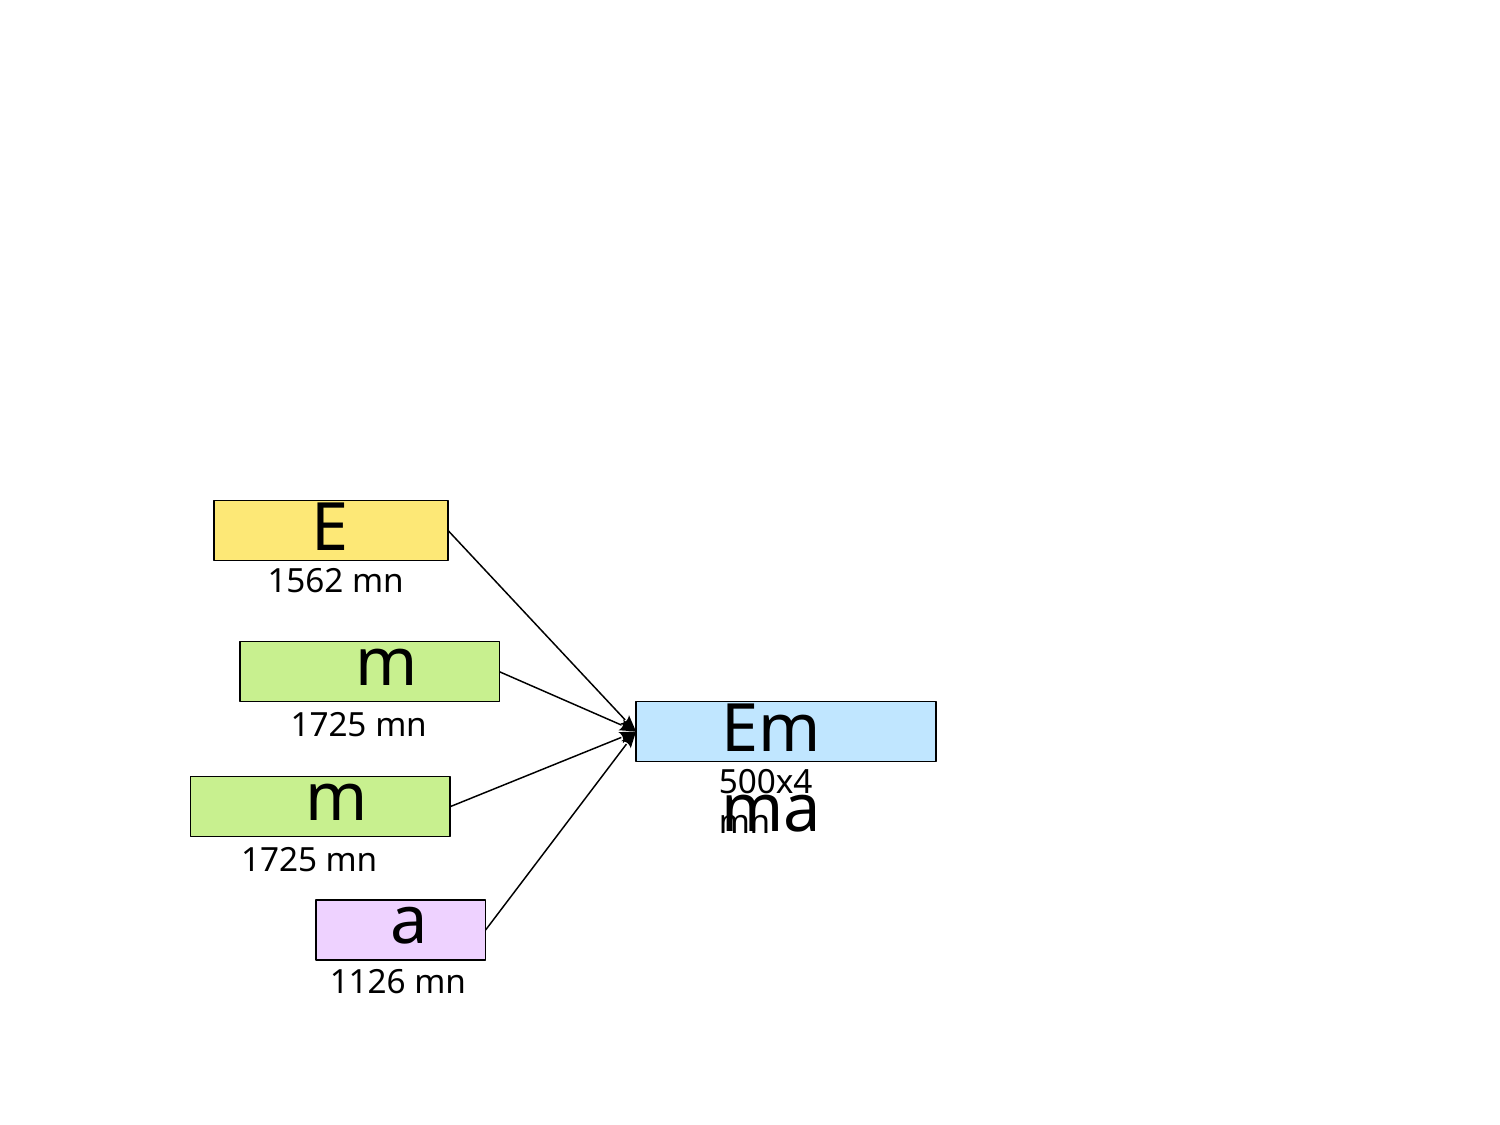

E
1562 mn
m
Emma
1725 mn
m
500x4 mn
1725 mn
a
1126 mn